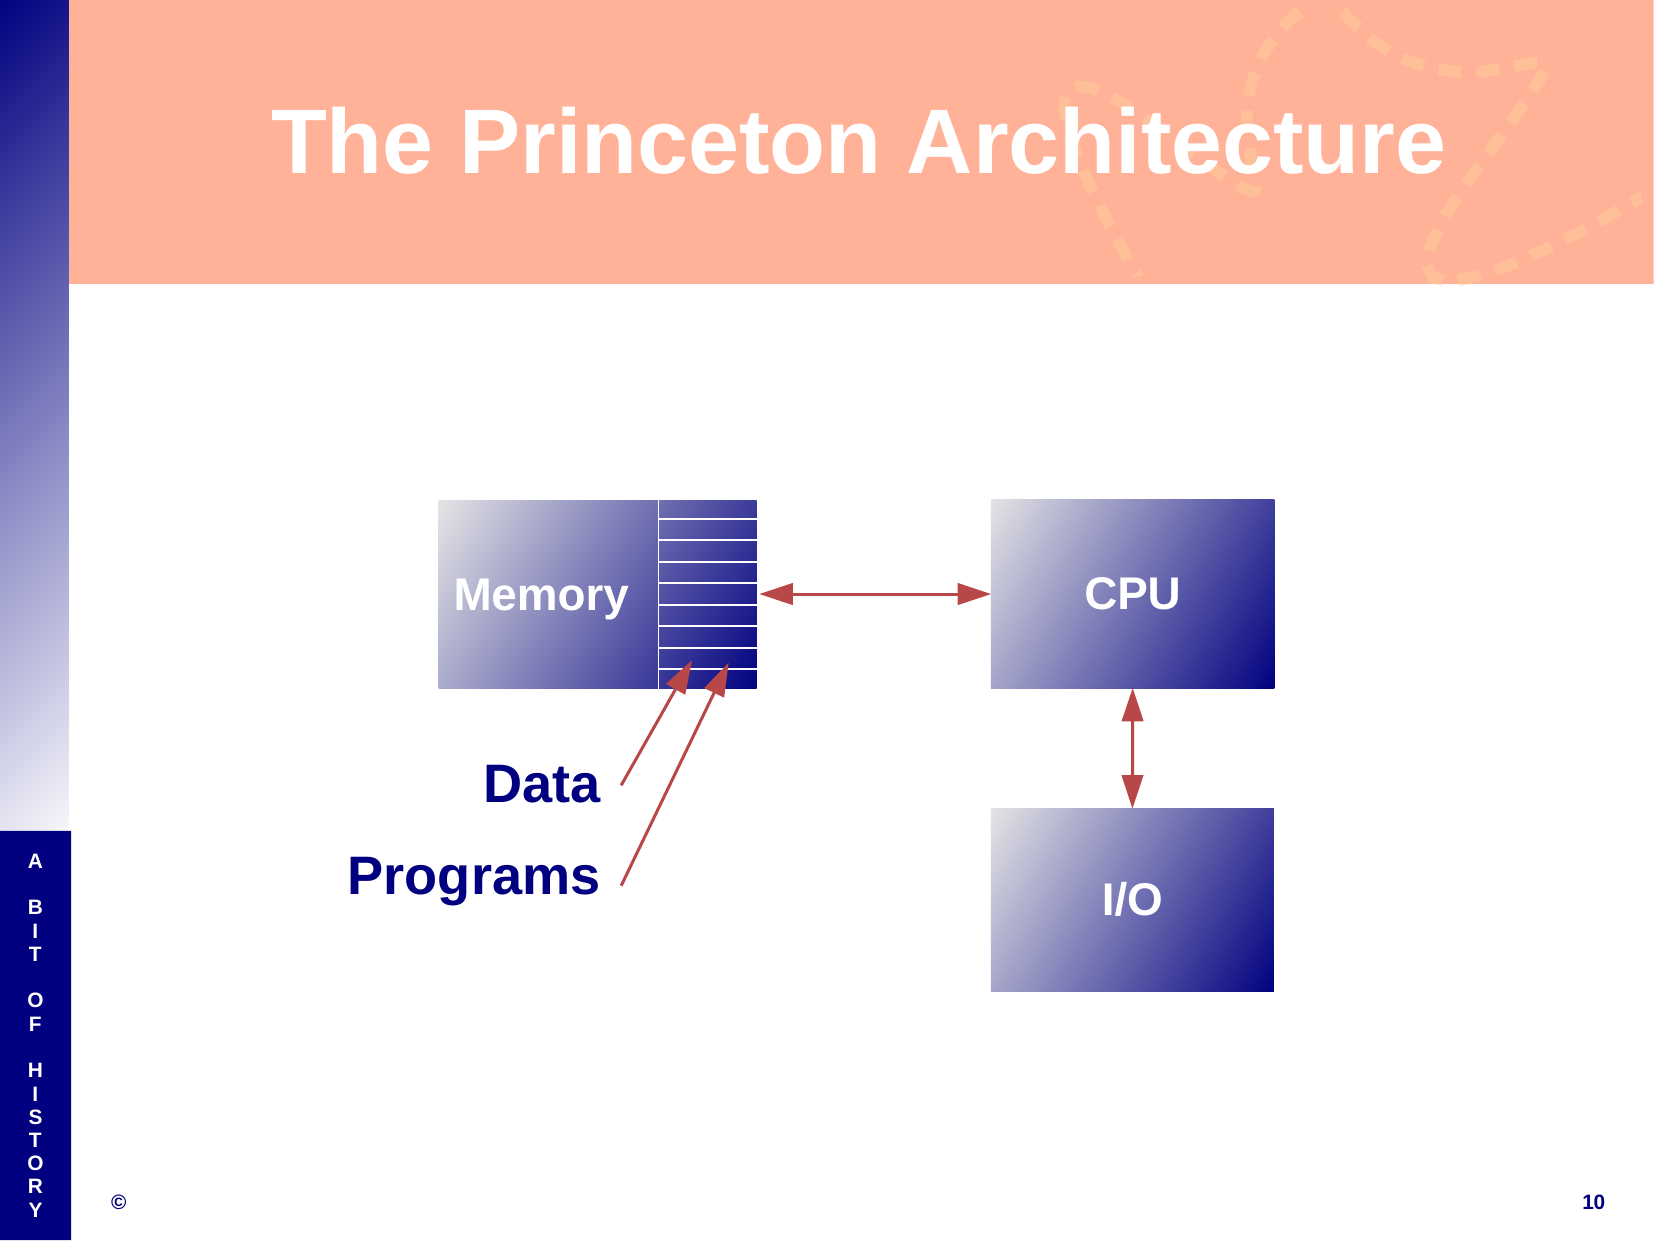

# The Princeton Architecture
Memory
CPU
Data
Programs
I/O
A
B
I
T
O
F
H
I
S
T
O
R
Y